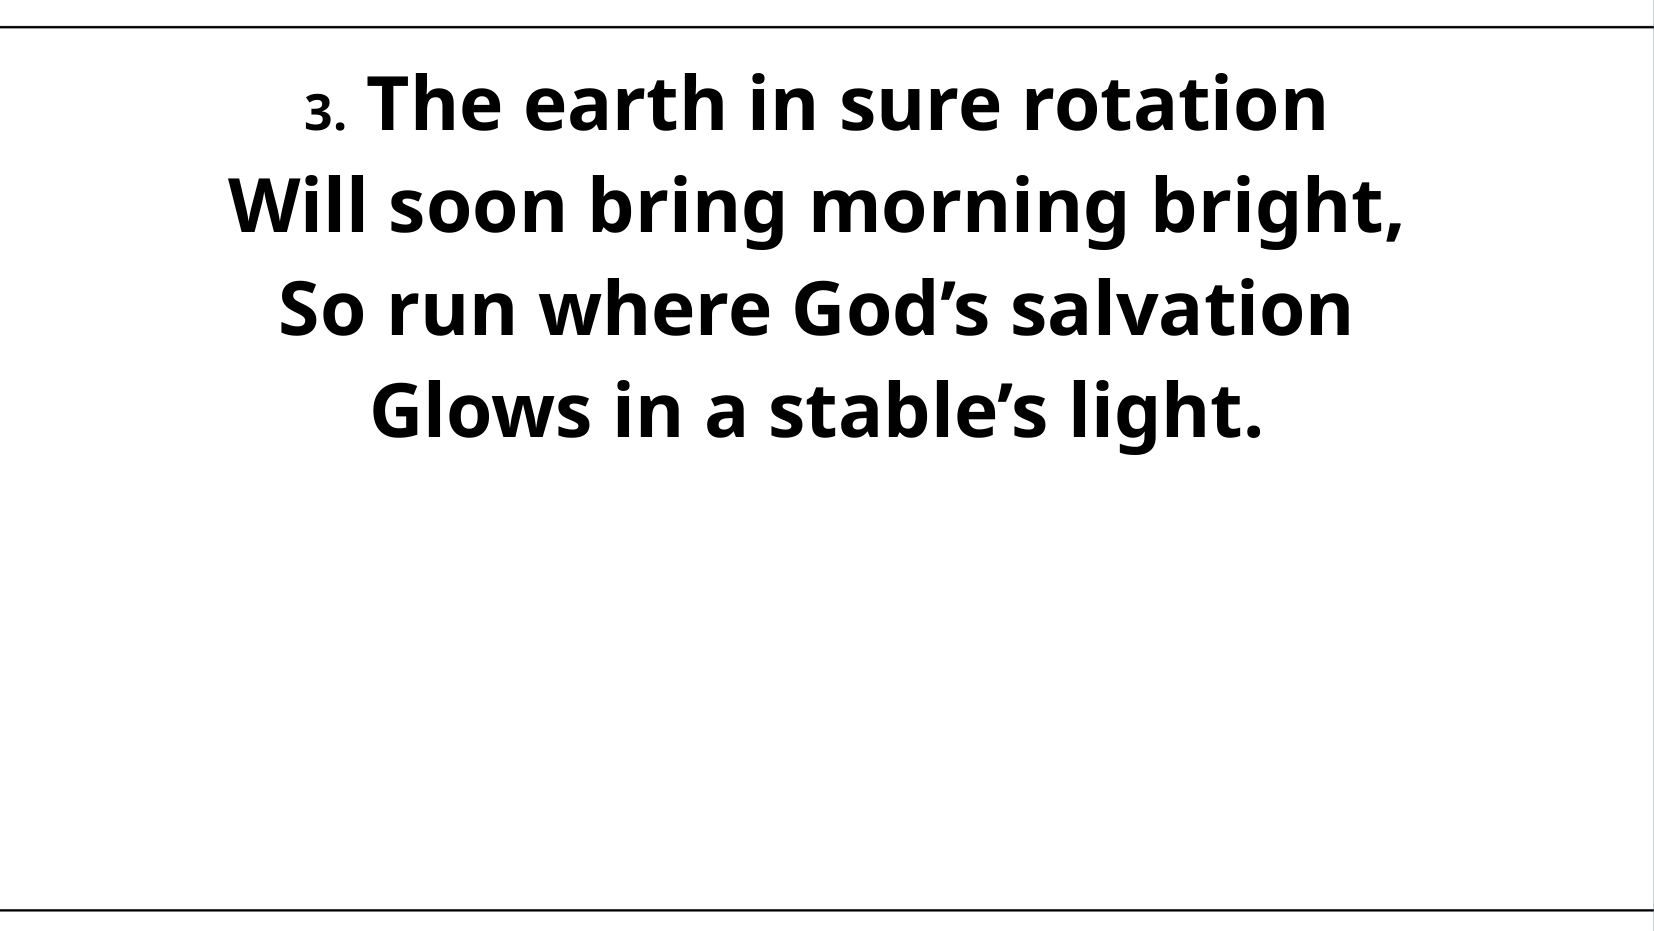

3. The earth in sure rotation
Will soon bring morning bright,
So run where God’s salvation
Glows in a stable’s light.